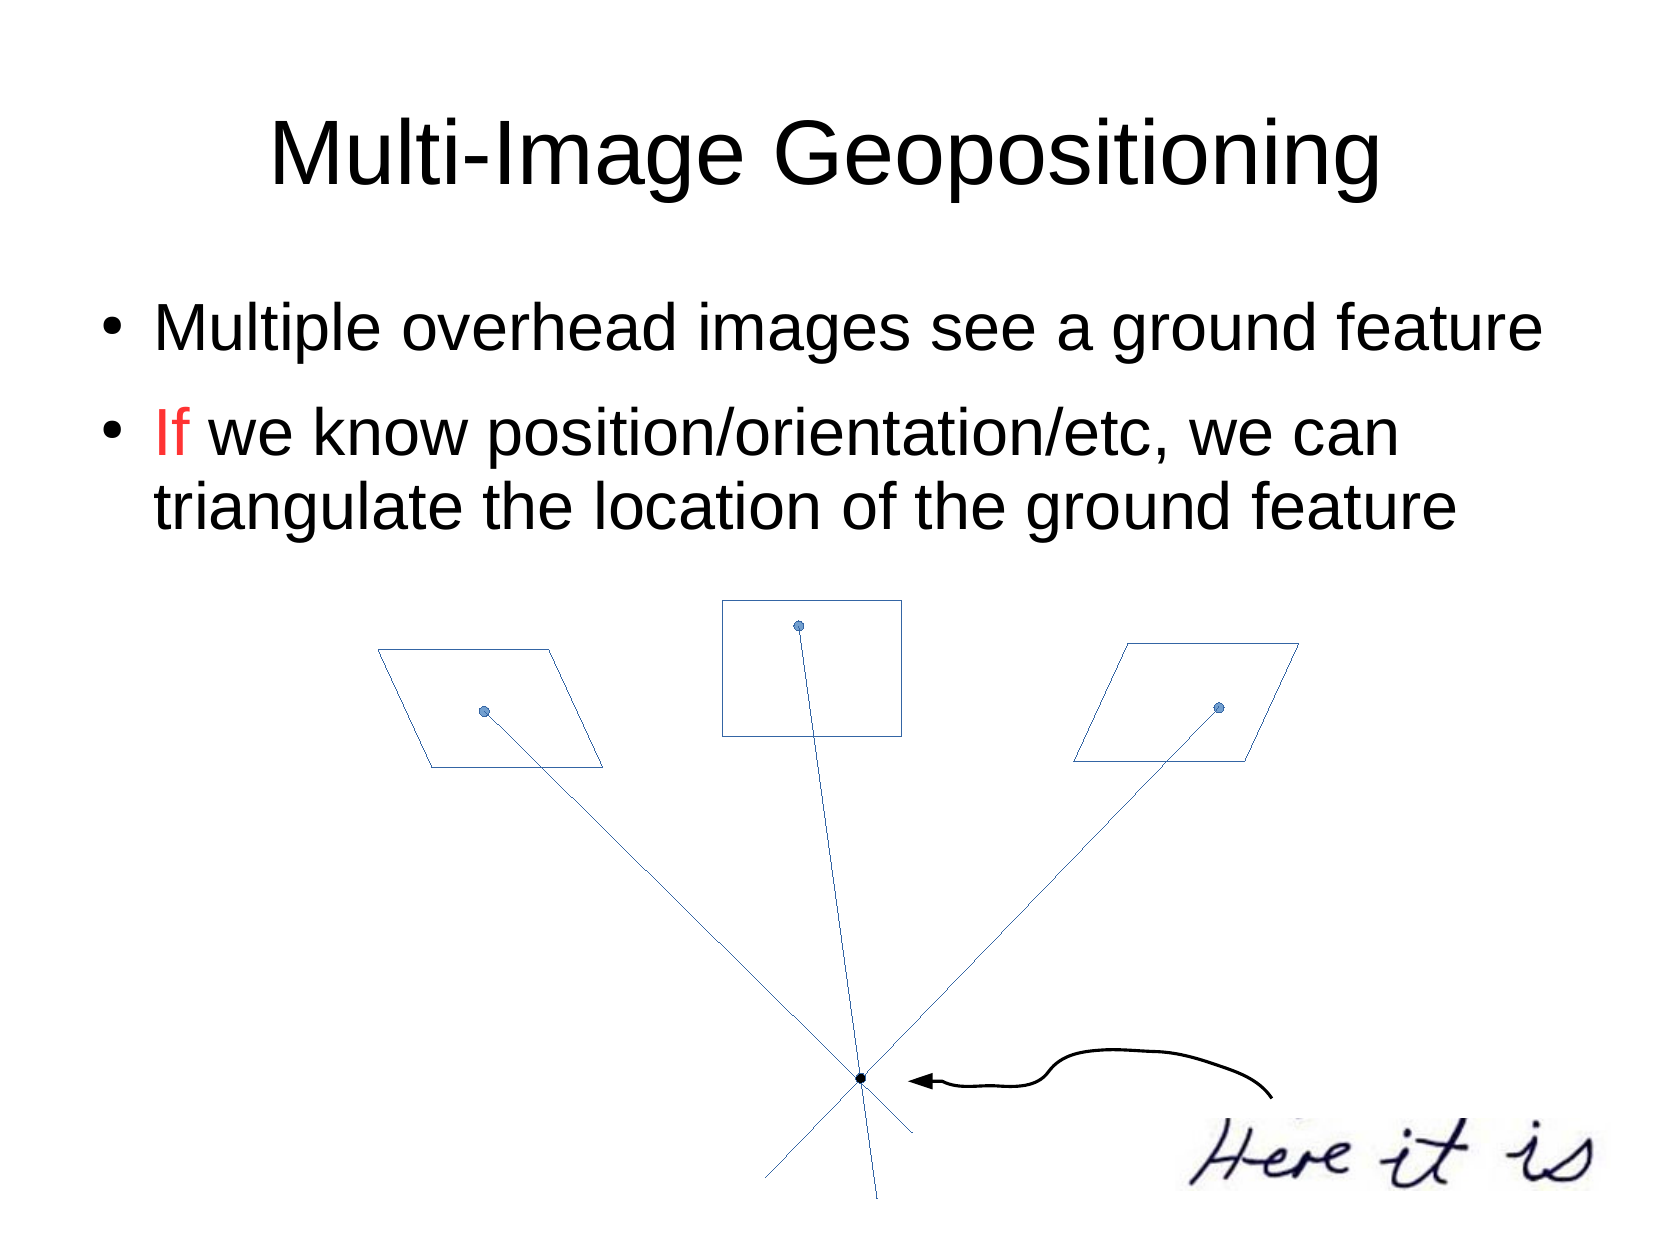

# Multi-Image Geopositioning
Multiple overhead images see a ground feature
If we know position/orientation/etc, we can triangulate the location of the ground feature